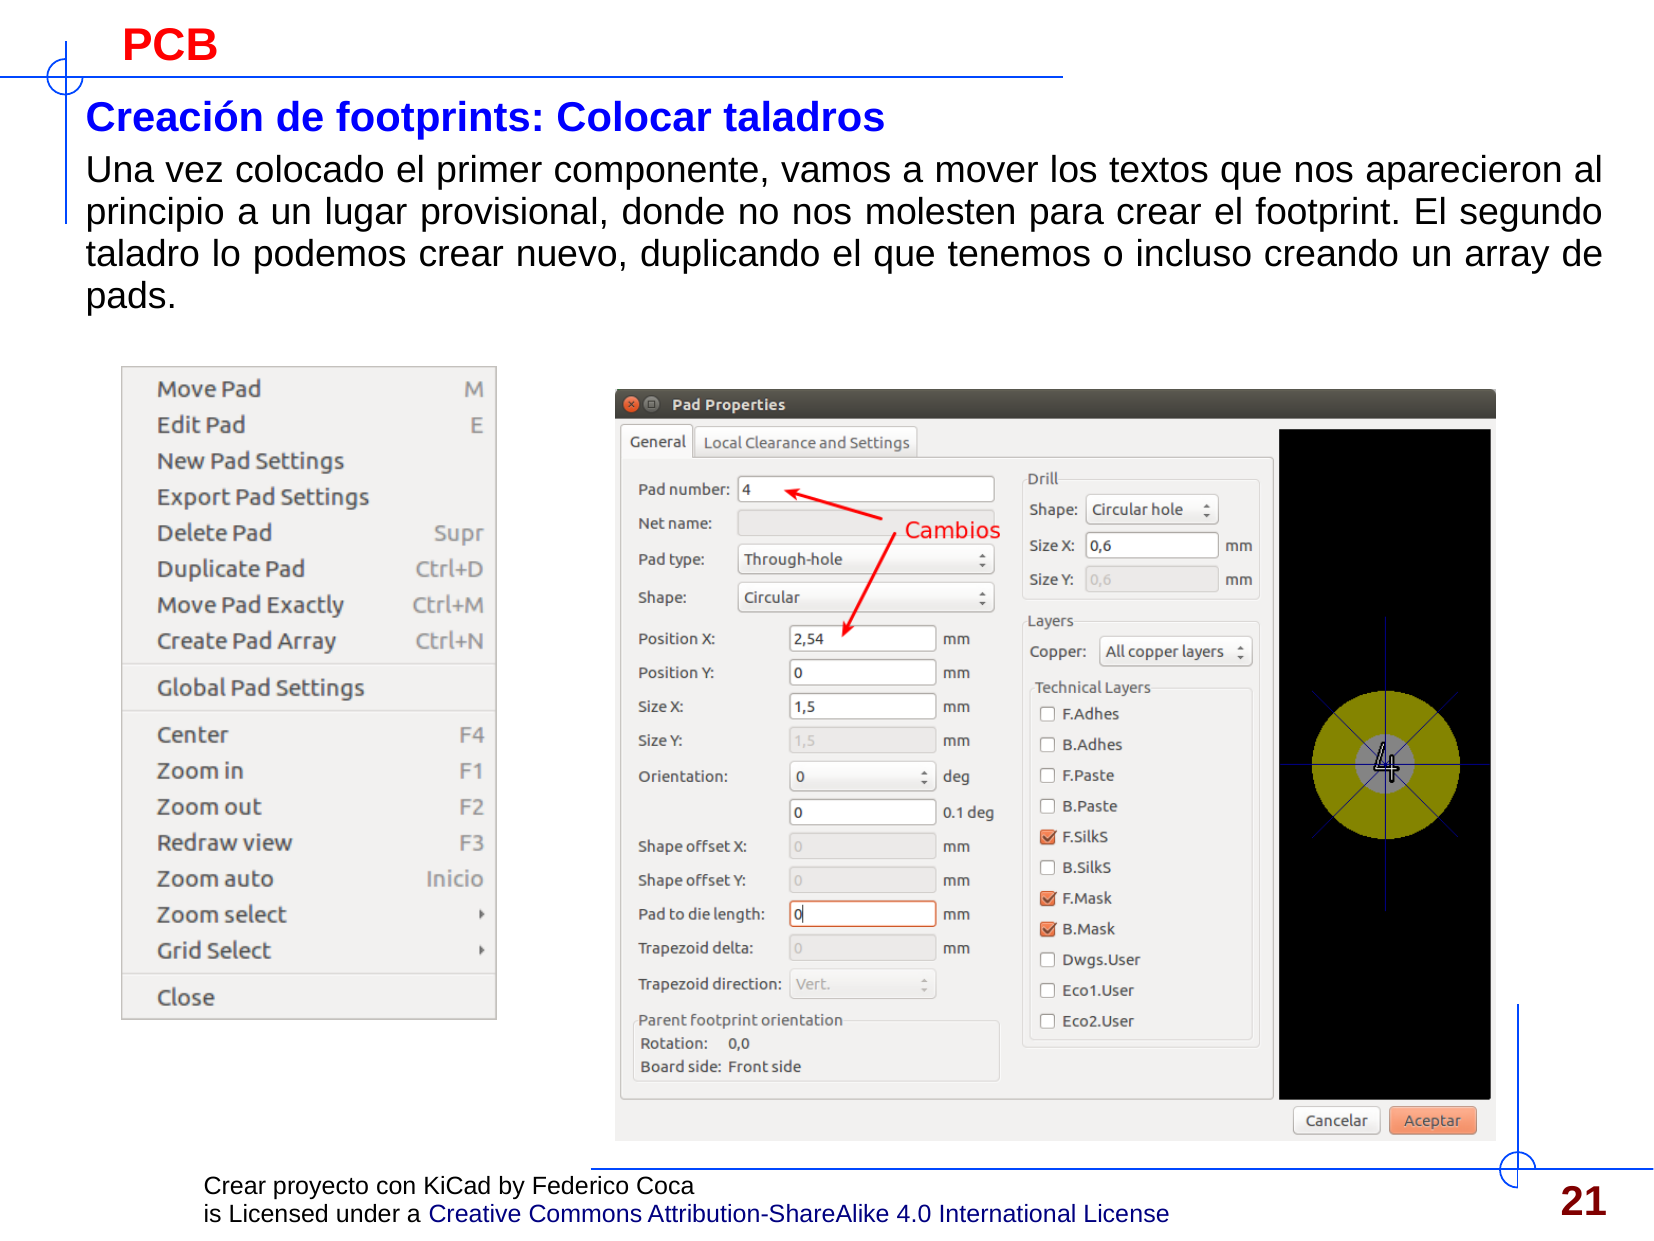

PCB
Creación de footprints: Colocar taladros
Una vez colocado el primer componente, vamos a mover los textos que nos aparecieron al principio a un lugar provisional, donde no nos molesten para crear el footprint. El segundo taladro lo podemos crear nuevo, duplicando el que tenemos o incluso creando un array de pads.
Crear proyecto con KiCad by Federico Coca
is Licensed under a Creative Commons Attribution-ShareAlike 4.0 International License